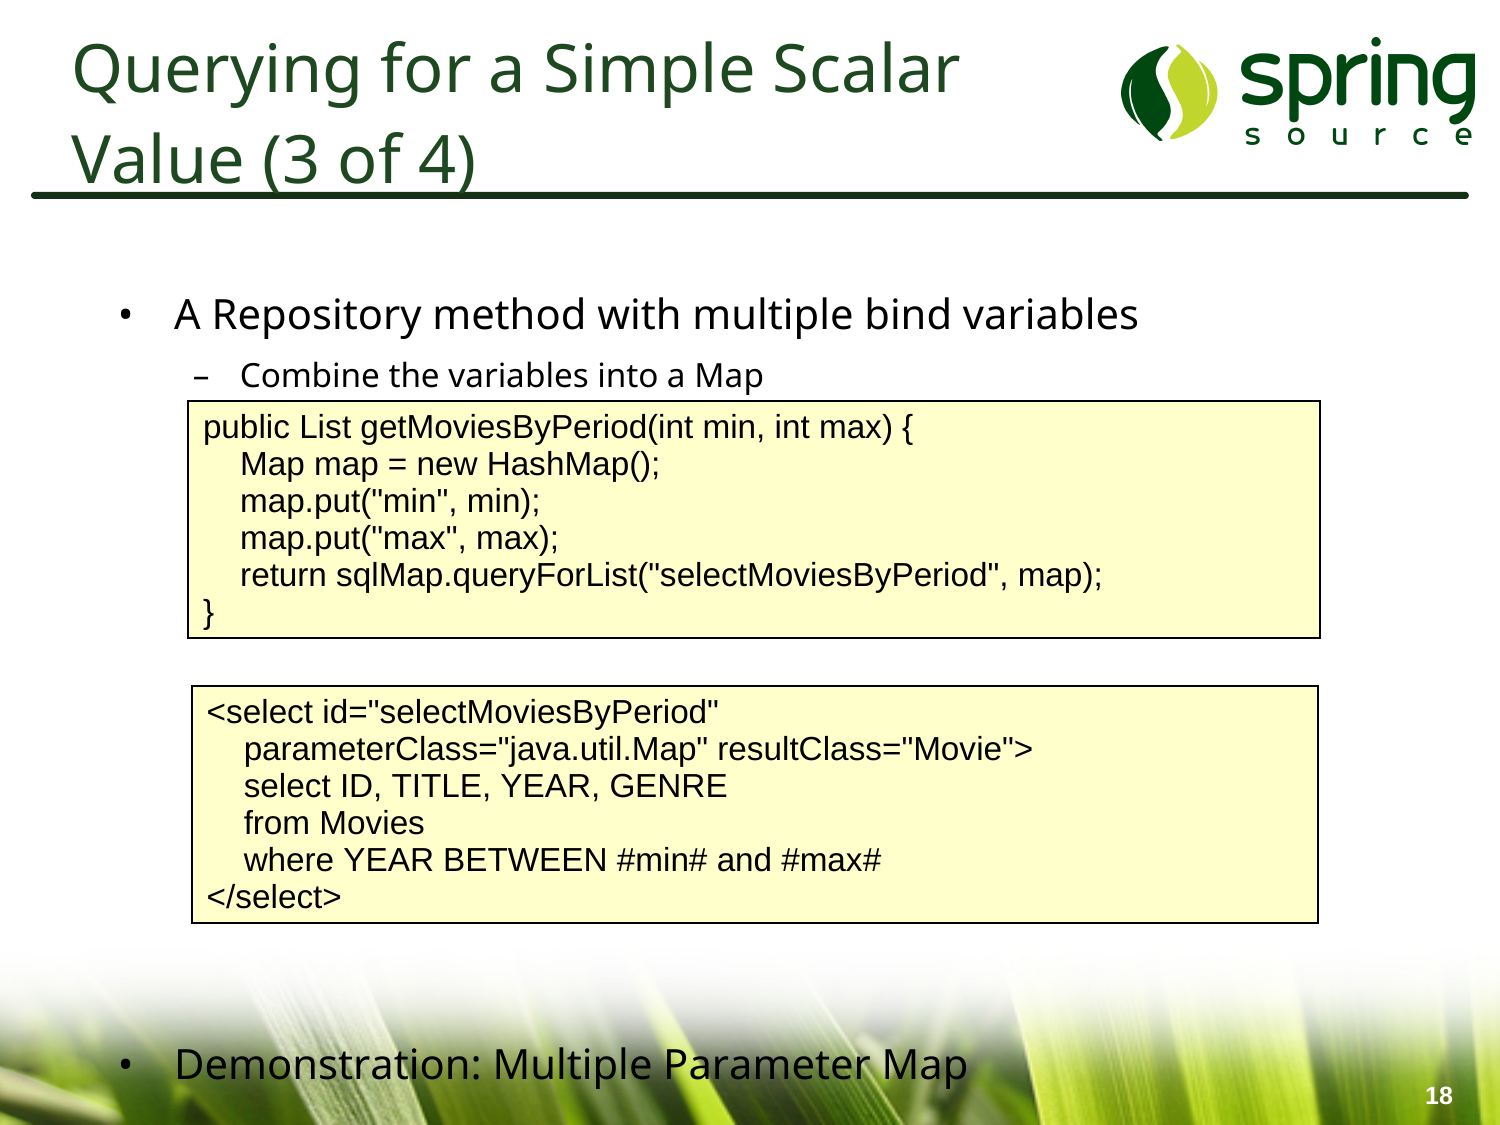

# Querying for a Simple Scalar Value (3 of 4)
A Repository method with multiple bind variables
Combine the variables into a Map
Demonstration: Multiple Parameter Map
public List getMoviesByPeriod(int min, int max) {
 Map map = new HashMap();
 map.put("min", min);
 map.put("max", max);
 return sqlMap.queryForList("selectMoviesByPeriod", map);
}
<select id="selectMoviesByPeriod"
 parameterClass="java.util.Map" resultClass="Movie">
 select ID, TITLE, YEAR, GENRE
 from Movies
 where YEAR BETWEEN #min# and #max#
</select>